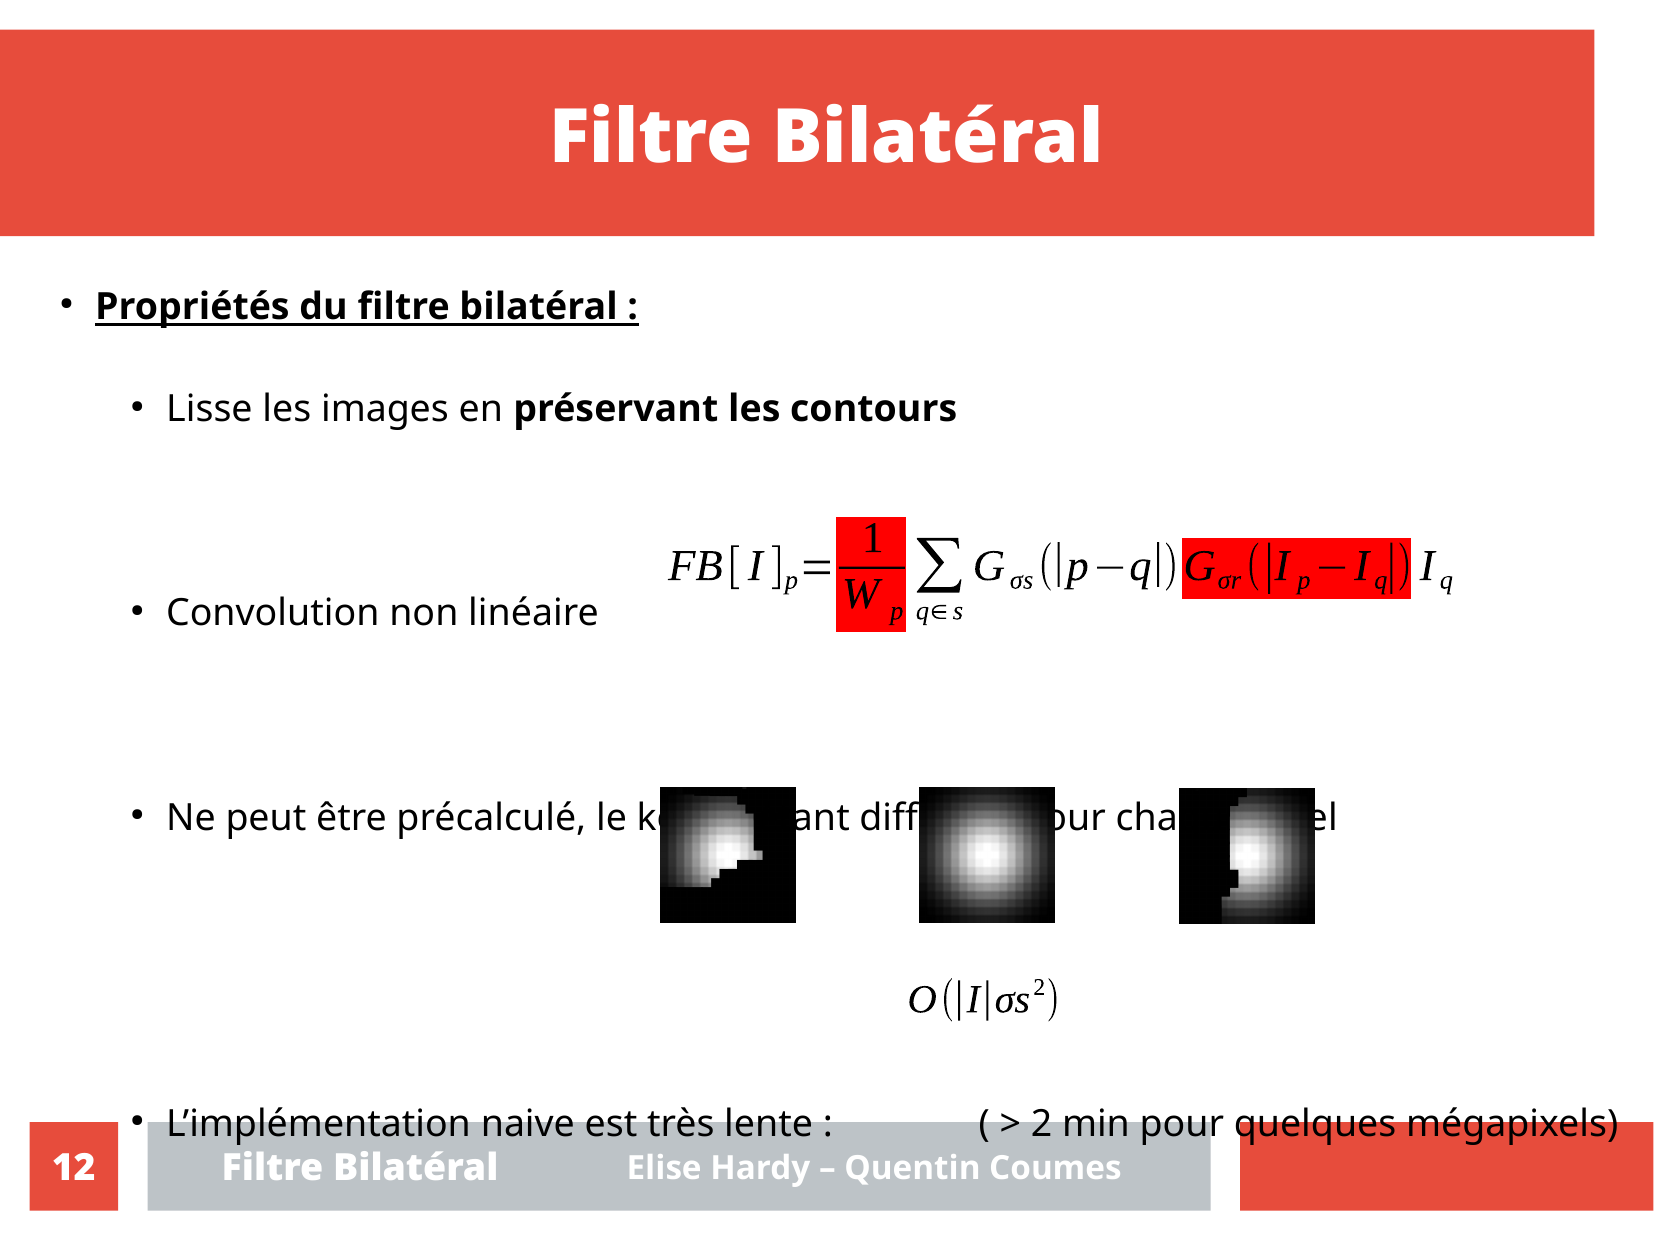

# Filtre Bilatéral
Propriétés du filtre bilatéral :
Lisse les images en préservant les contours
Convolution non linéaire
Ne peut être précalculé, le kernel étant différent pour chaque pixel
L’implémentation naive est très lente : ( > 2 min pour quelques mégapixels)
12